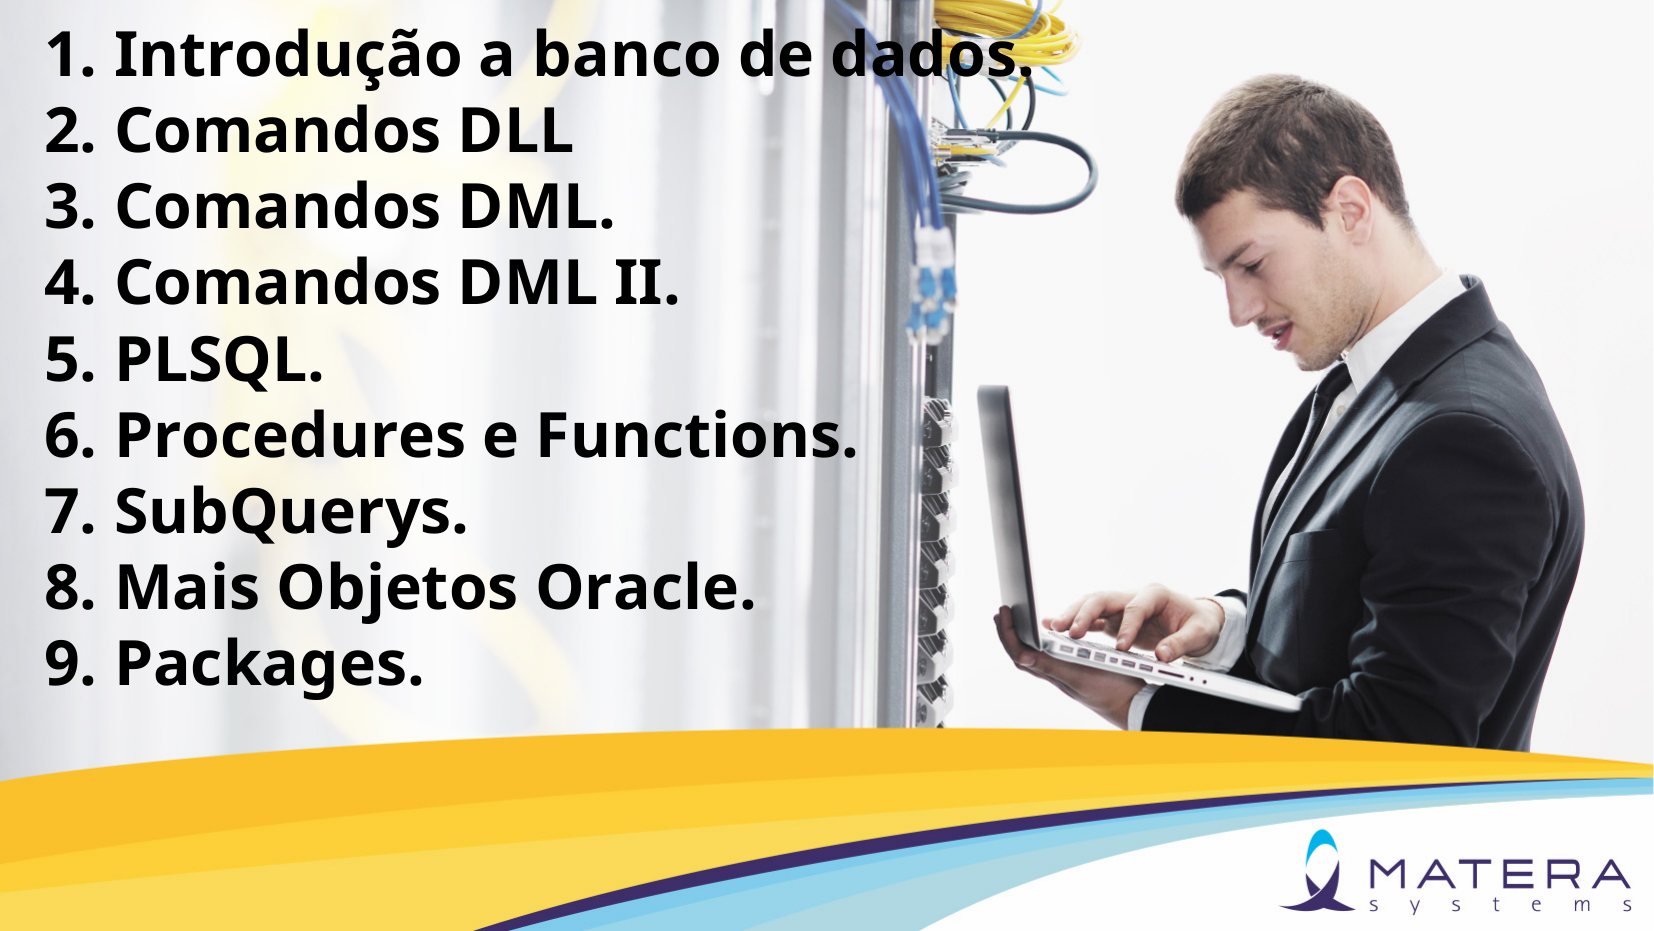

1. Introdução a banco de dados.
2. Comandos DLL
3. Comandos DML.
4. Comandos DML II.
5. PLSQL.
6. Procedures e Functions.
7. SubQuerys.
8. Mais Objetos Oracle.
9. Packages.